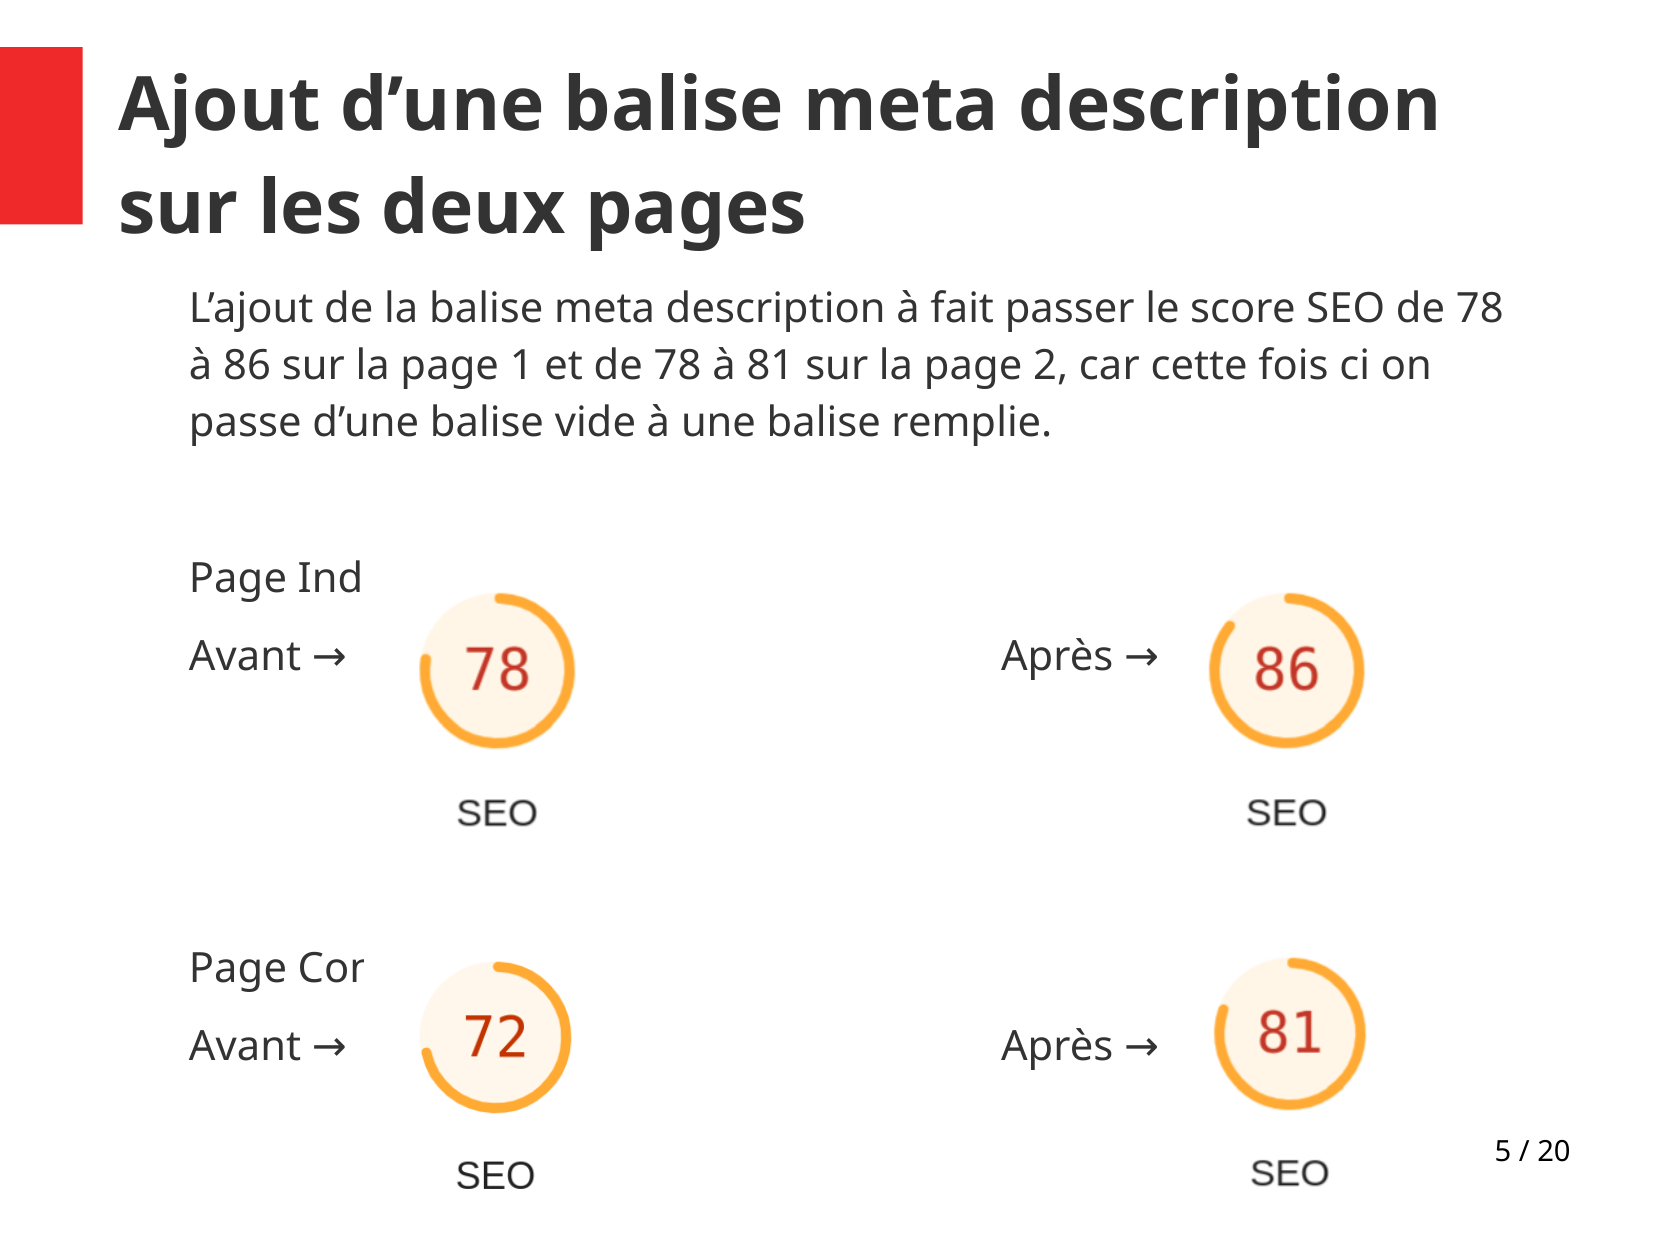

# Ajout d’une balise meta description sur les deux pages
L’ajout de la balise meta description à fait passer le score SEO de 78 à 86 sur la page 1 et de 78 à 81 sur la page 2, car cette fois ci on passe d’une balise vide à une balise remplie.
Page Index:
Avant →									Après →
Page Contact:
Avant →									Après →
5